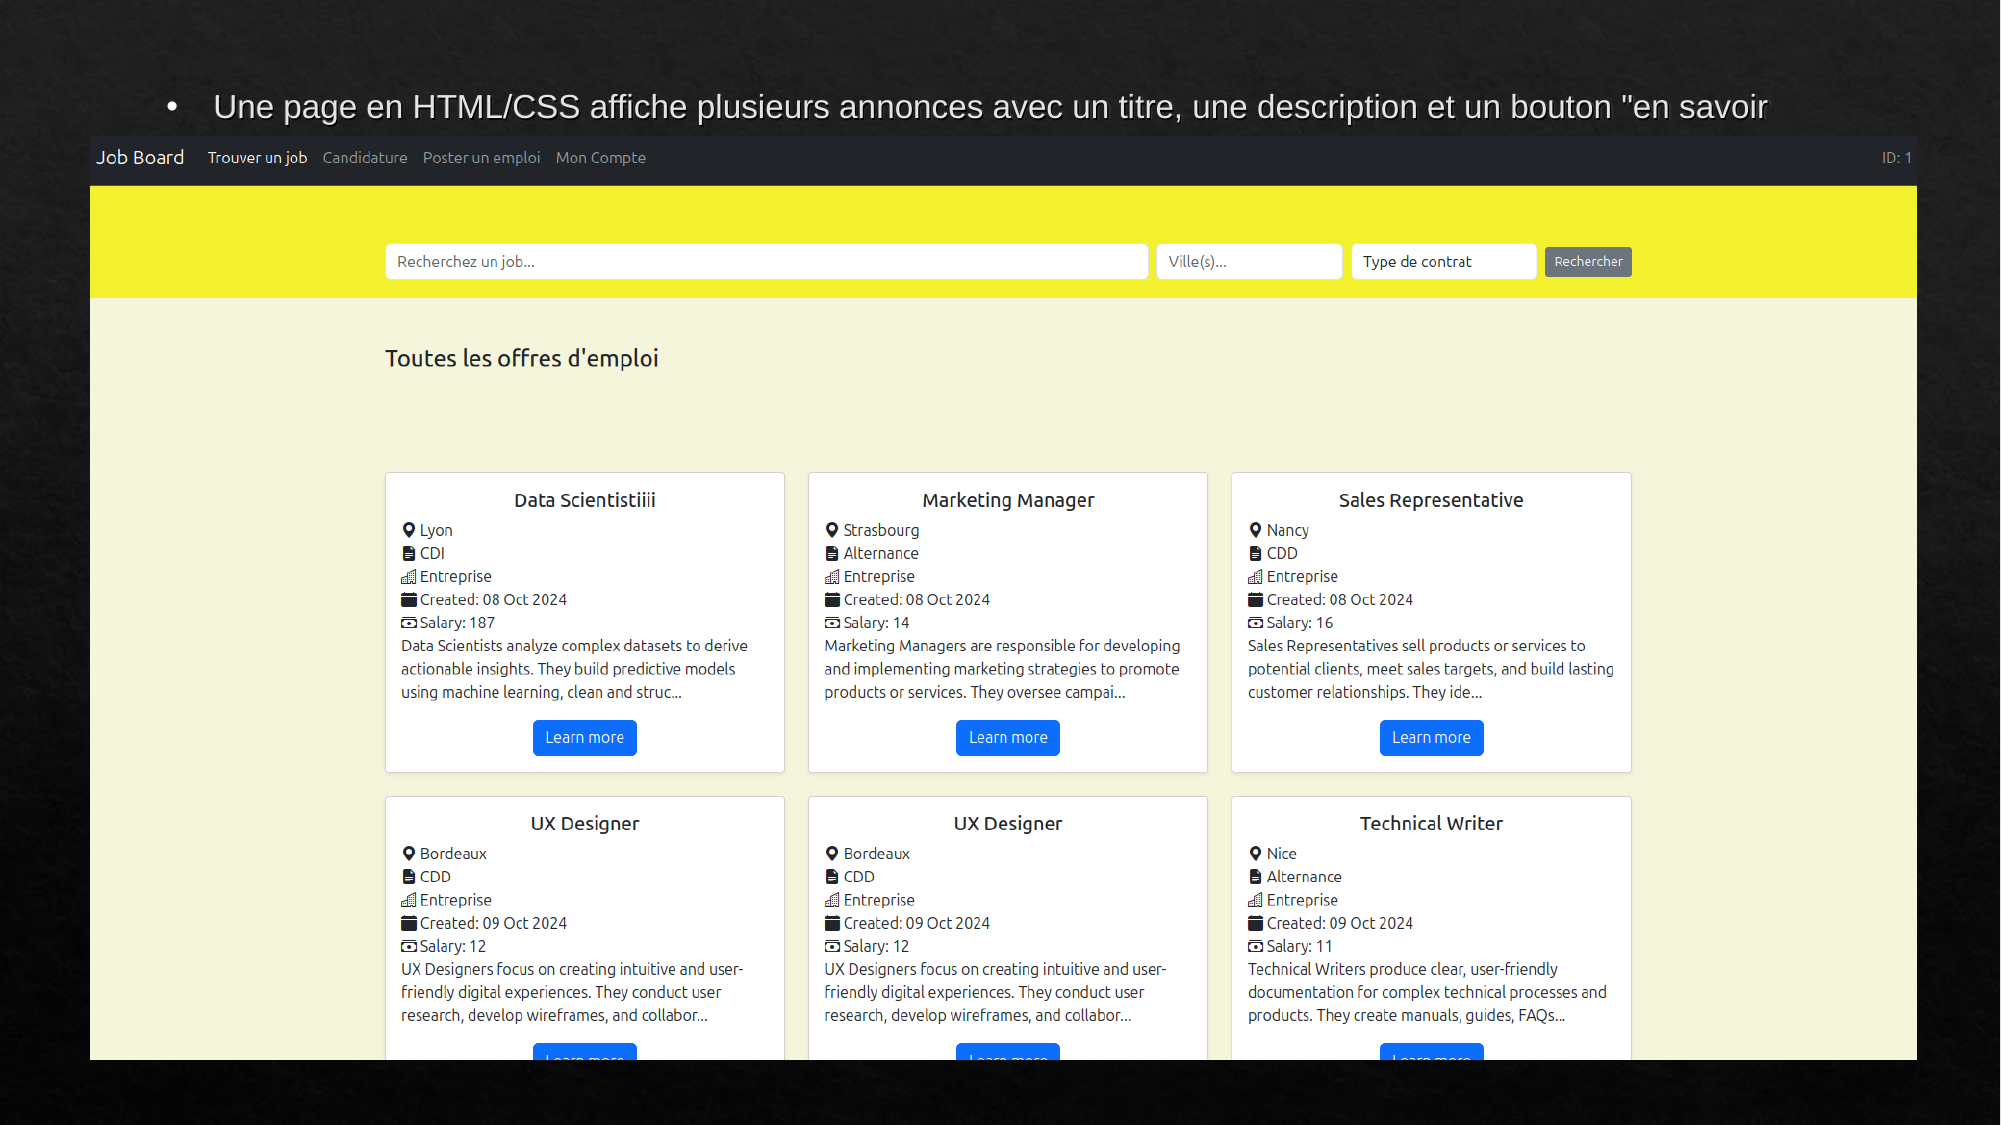

# Une page en HTML/CSS affiche plusieurs annonces avec un titre, une description et un bouton "en savoir